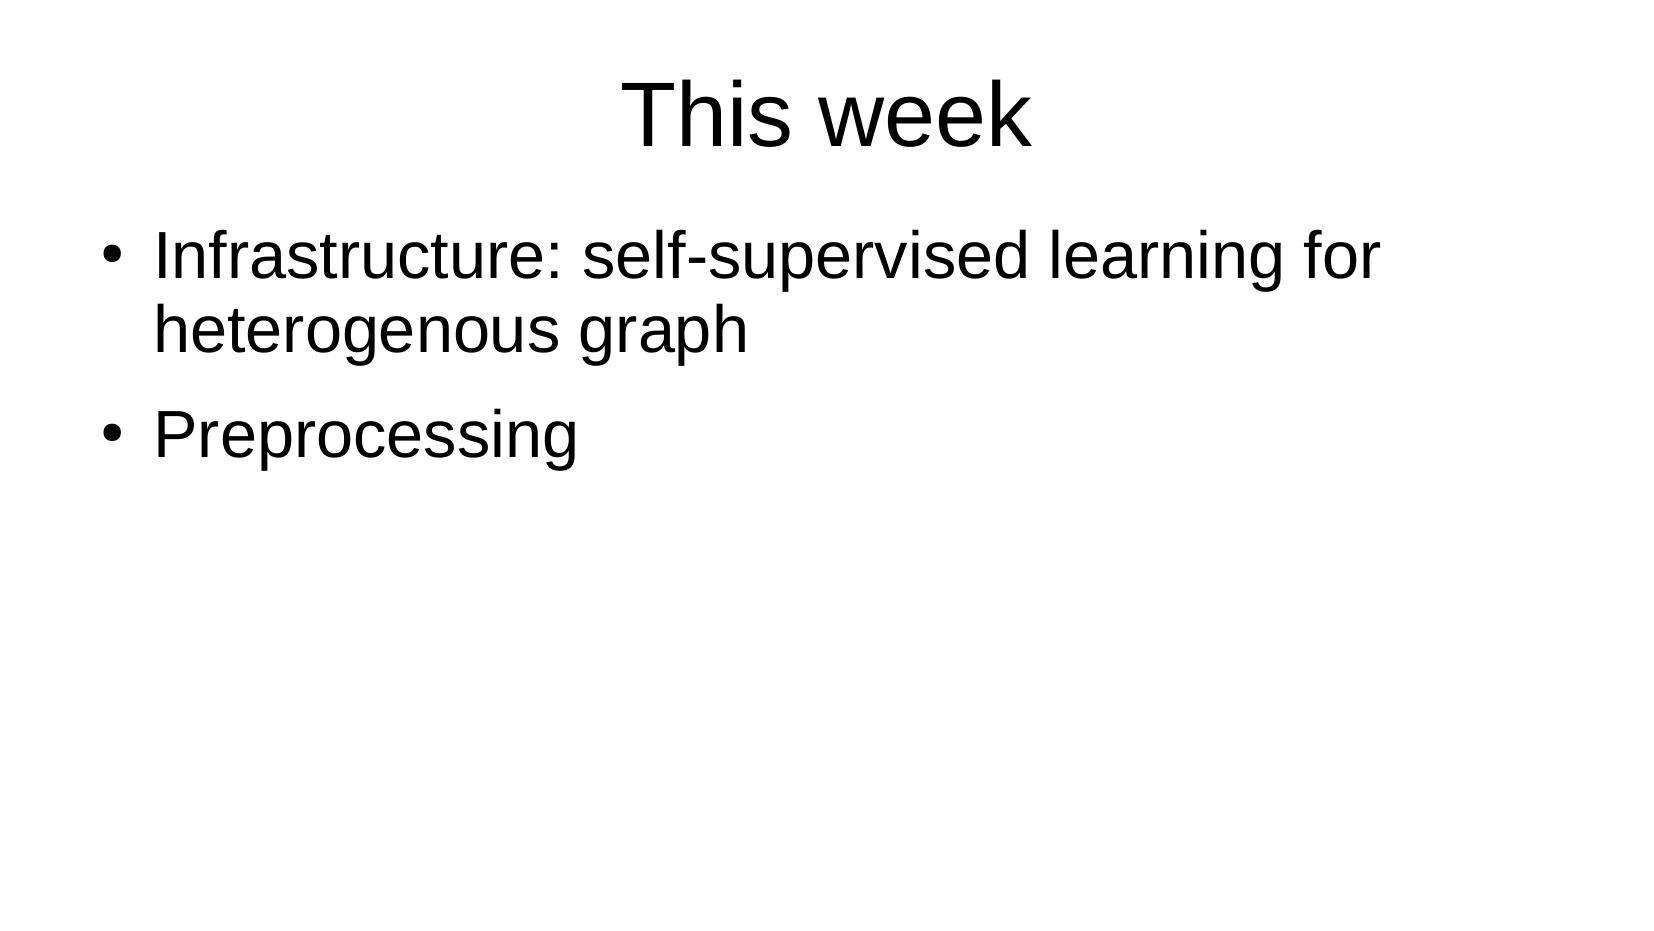

# This week
Infrastructure: self-supervised learning for heterogenous graph
Preprocessing